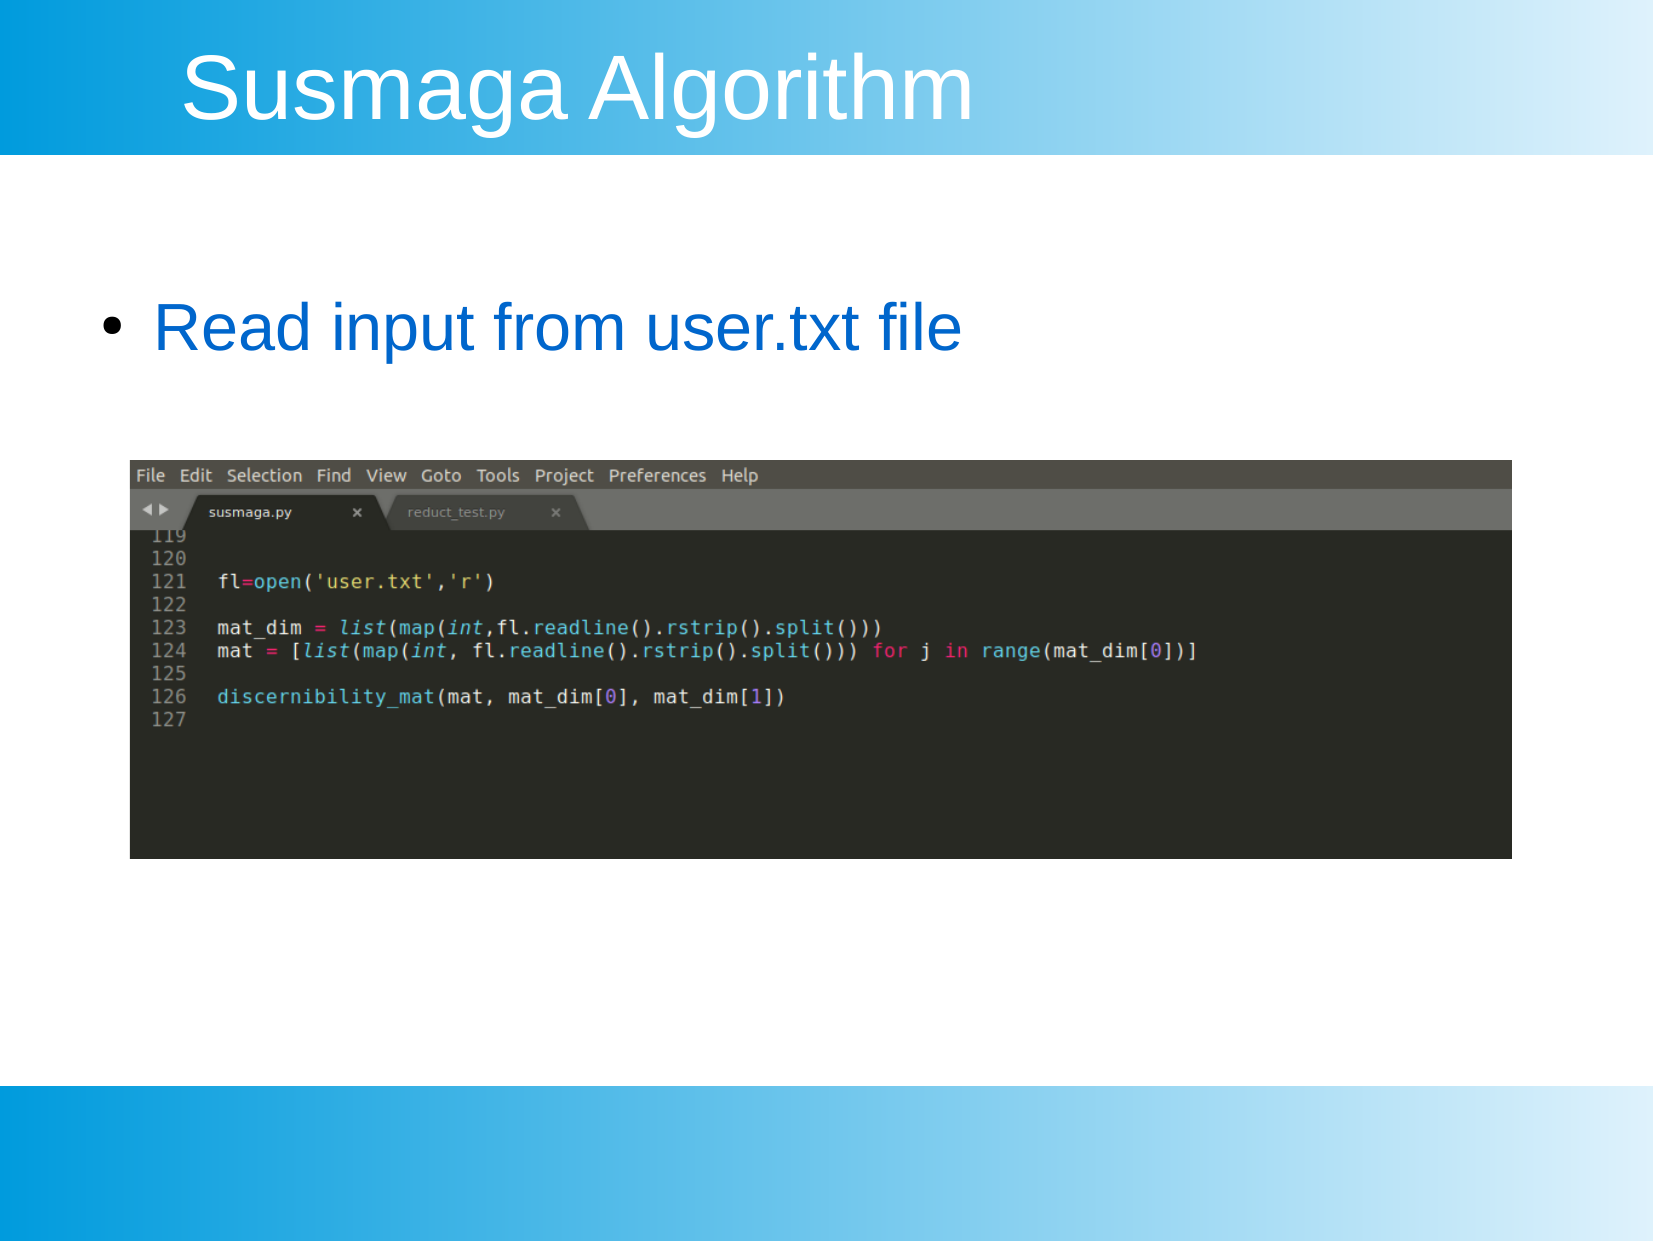

# Susmaga Algorithm
Read input from user.txt file